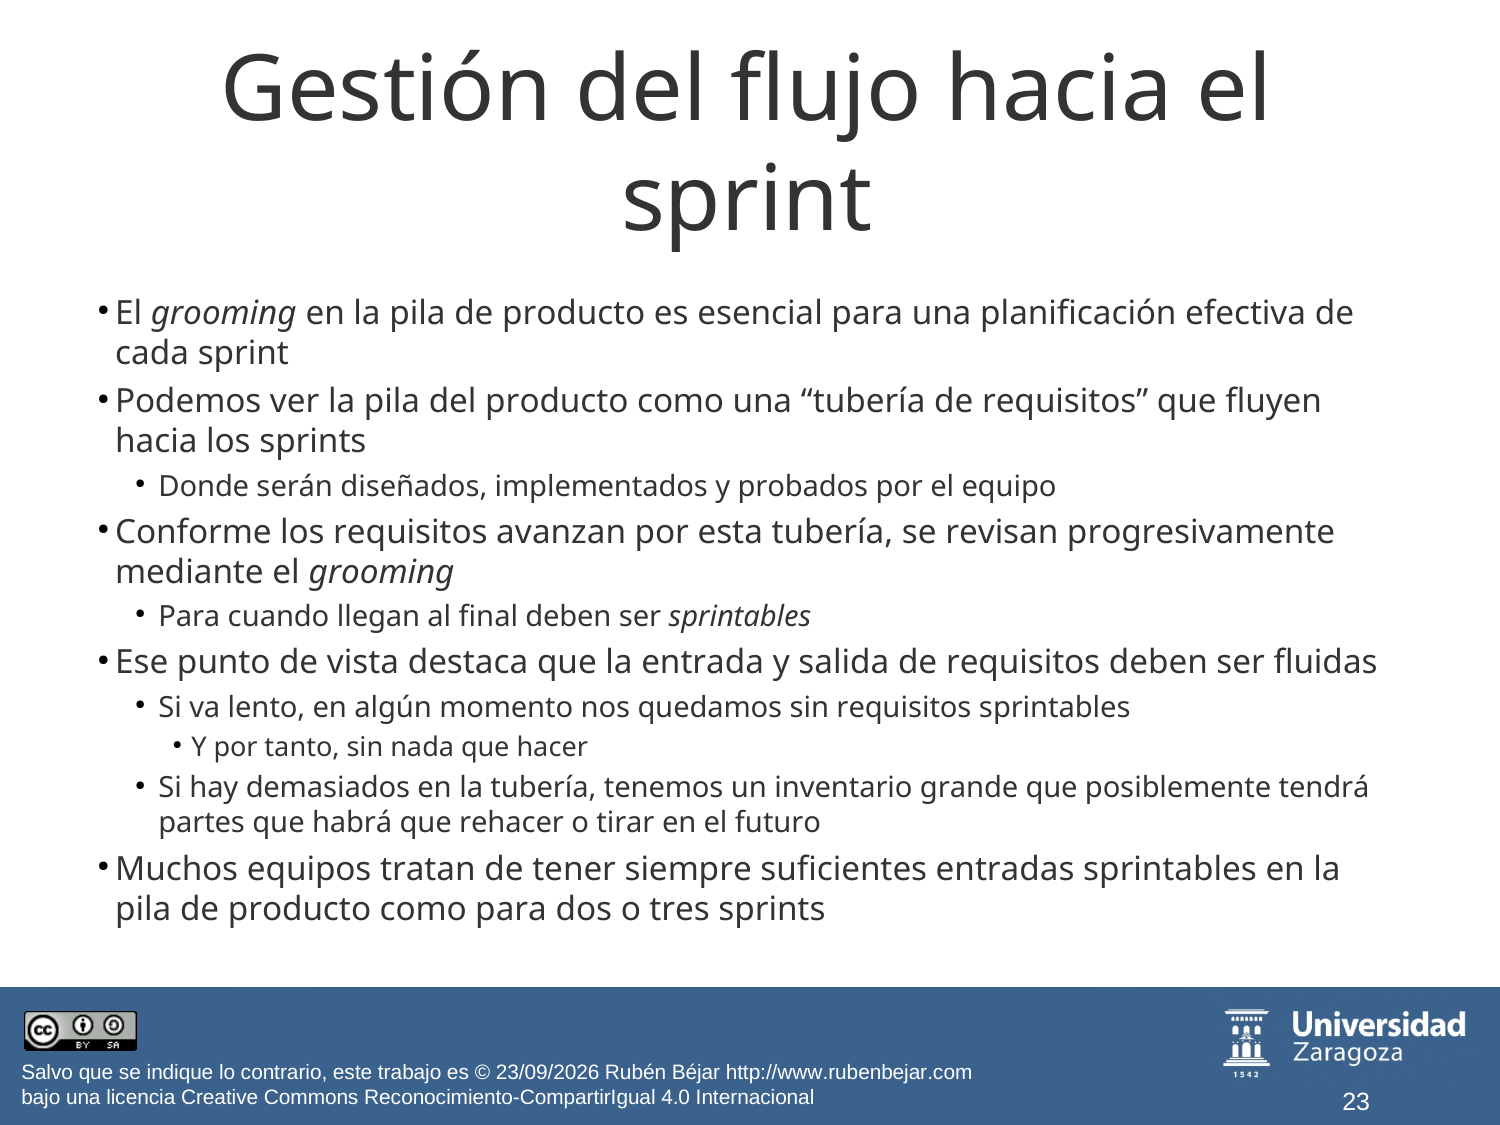

# Gestión del flujo hacia el sprint
El grooming en la pila de producto es esencial para una planificación efectiva de cada sprint
Podemos ver la pila del producto como una “tubería de requisitos” que fluyen hacia los sprints
Donde serán diseñados, implementados y probados por el equipo
Conforme los requisitos avanzan por esta tubería, se revisan progresivamente mediante el grooming
Para cuando llegan al final deben ser sprintables
Ese punto de vista destaca que la entrada y salida de requisitos deben ser fluidas
Si va lento, en algún momento nos quedamos sin requisitos sprintables
Y por tanto, sin nada que hacer
Si hay demasiados en la tubería, tenemos un inventario grande que posiblemente tendrá partes que habrá que rehacer o tirar en el futuro
Muchos equipos tratan de tener siempre suficientes entradas sprintables en la pila de producto como para dos o tres sprints